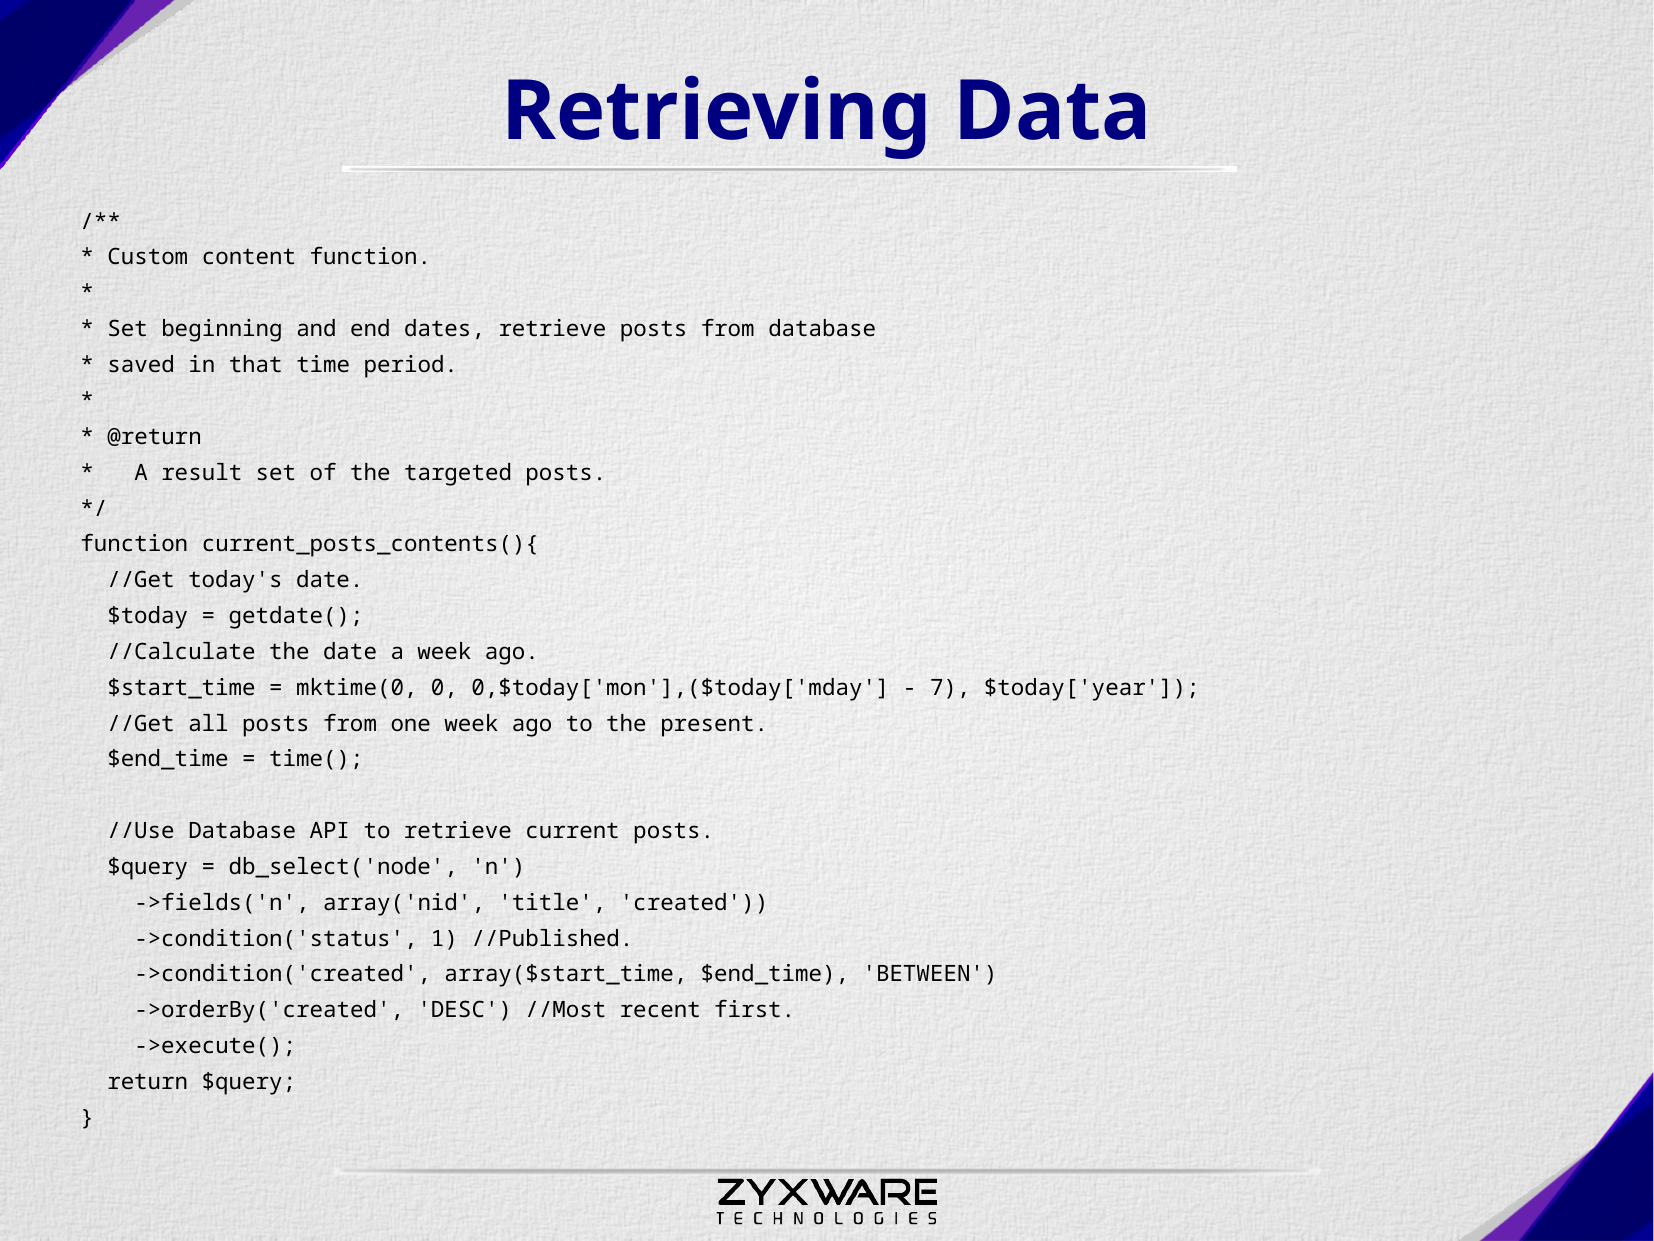

# Retrieving Data
/**
* Custom content function.
*
* Set beginning and end dates, retrieve posts from database
* saved in that time period.
*
* @return
* A result set of the targeted posts.
*/
function current_posts_contents(){
 //Get today's date.
 $today = getdate();
 //Calculate the date a week ago.
 $start_time = mktime(0, 0, 0,$today['mon'],($today['mday'] - 7), $today['year']);
 //Get all posts from one week ago to the present.
 $end_time = time();
 //Use Database API to retrieve current posts.
 $query = db_select('node', 'n')
 ->fields('n', array('nid', 'title', 'created'))
 ->condition('status', 1) //Published.
 ->condition('created', array($start_time, $end_time), 'BETWEEN')
 ->orderBy('created', 'DESC') //Most recent first.
 ->execute();
 return $query;
}